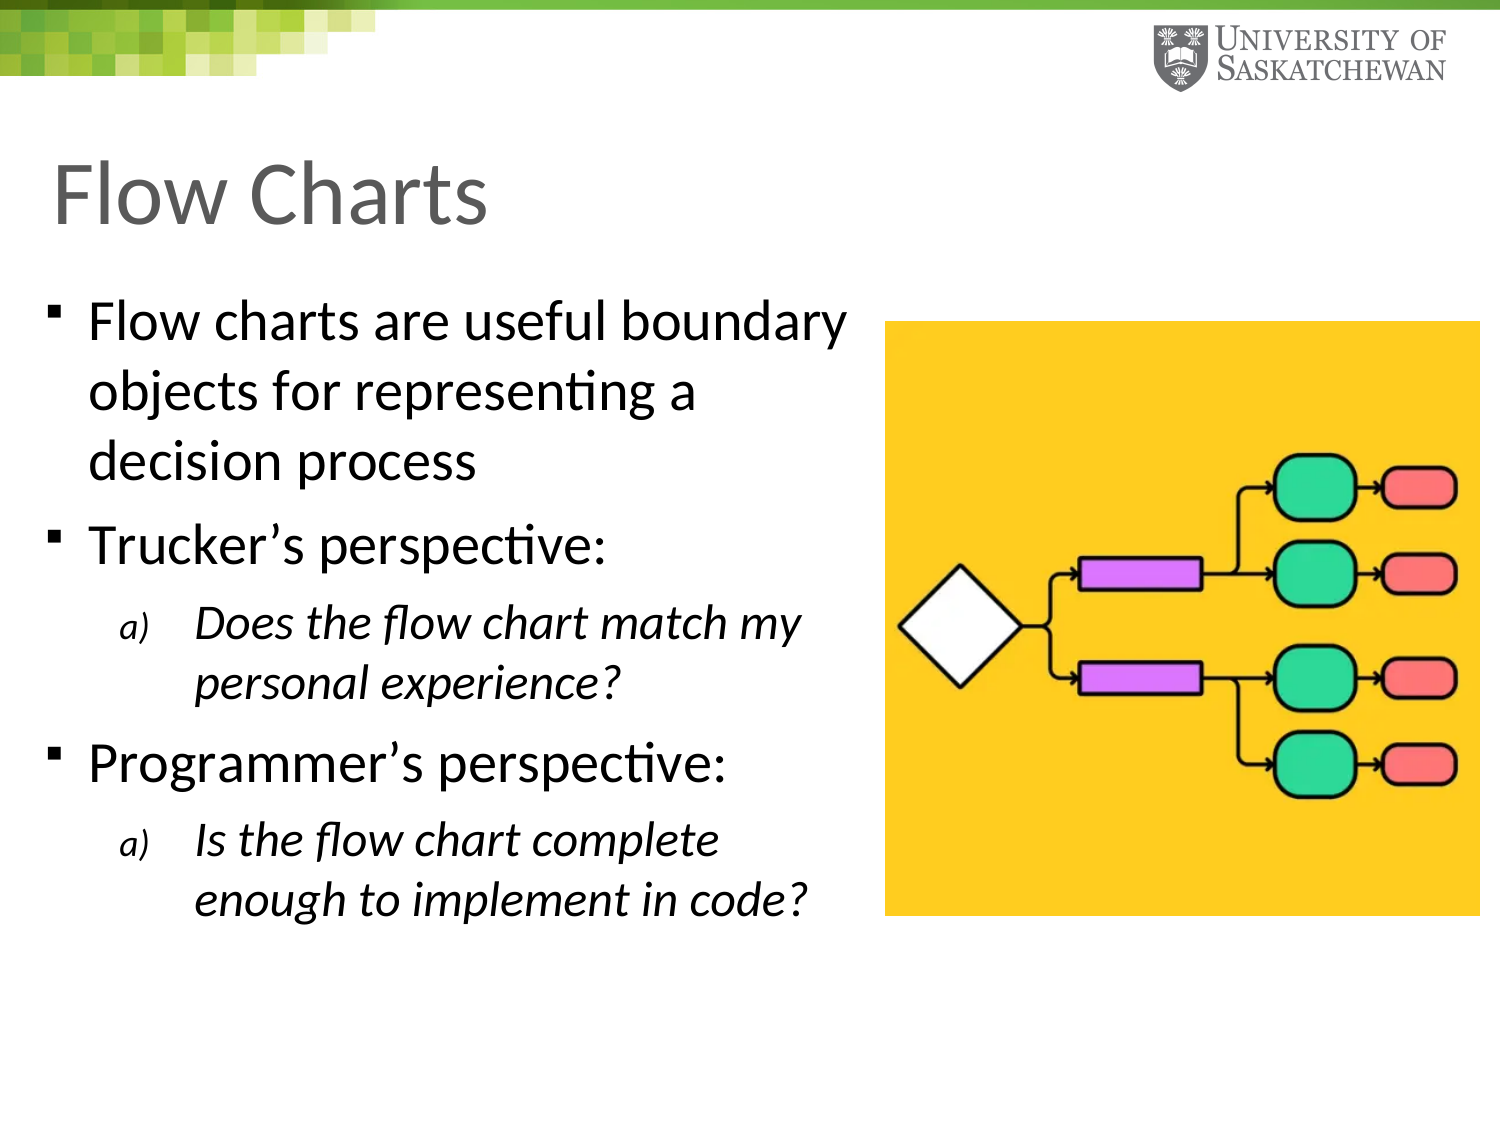

# Flow Charts
Flow charts are useful boundary objects for representing a decision process
Trucker’s perspective:
Does the flow chart match my personal experience?
Programmer’s perspective:
Is the flow chart complete enough to implement in code?